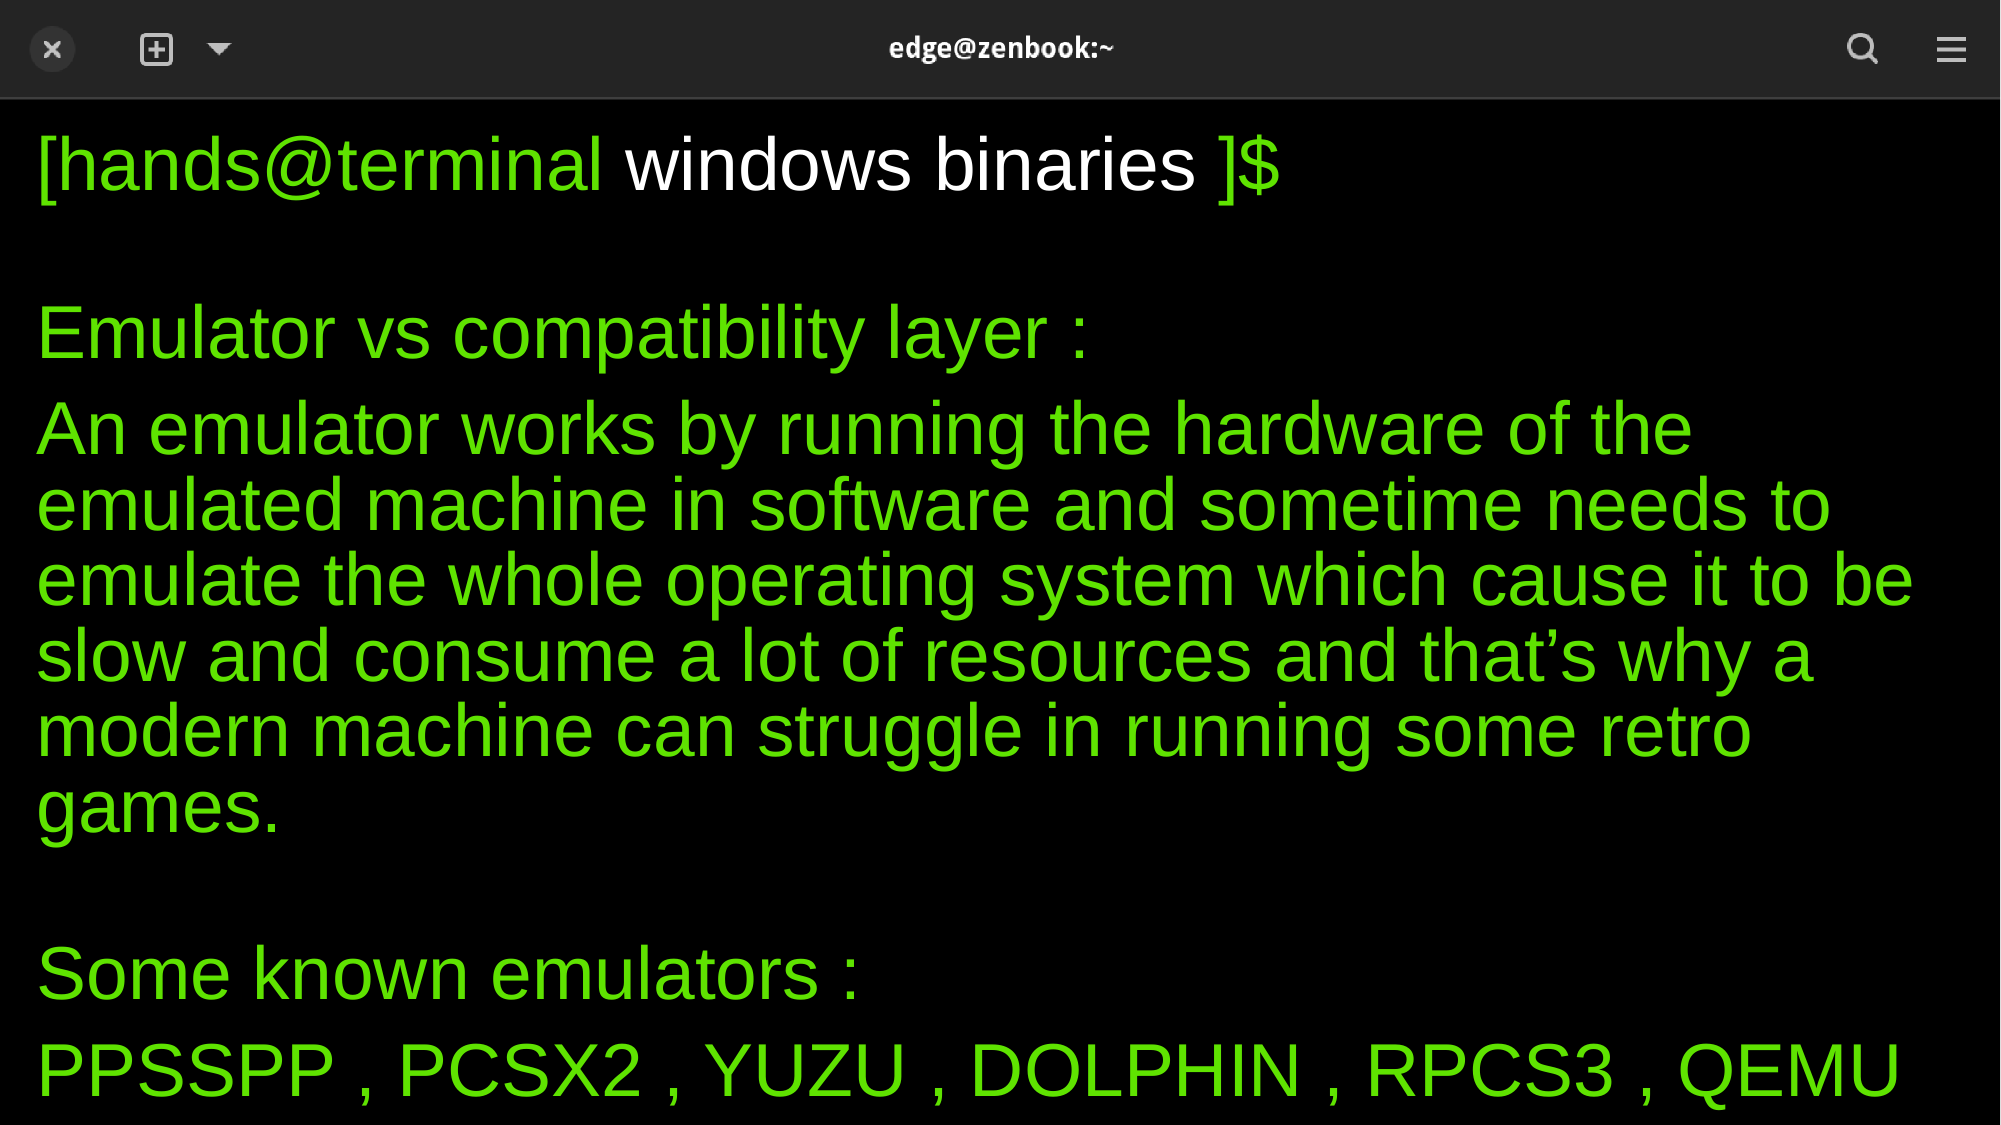

# [hands@terminal windows binaries ]$
Emulator vs compatibility layer :
An emulator works by running the hardware of the emulated machine in software and sometime needs to emulate the whole operating system which cause it to be slow and consume a lot of resources and that’s why a modern machine can struggle in running some retro games.
Some known emulators :
PPSSPP , PCSX2 , YUZU , DOLPHIN , RPCS3 , QEMU